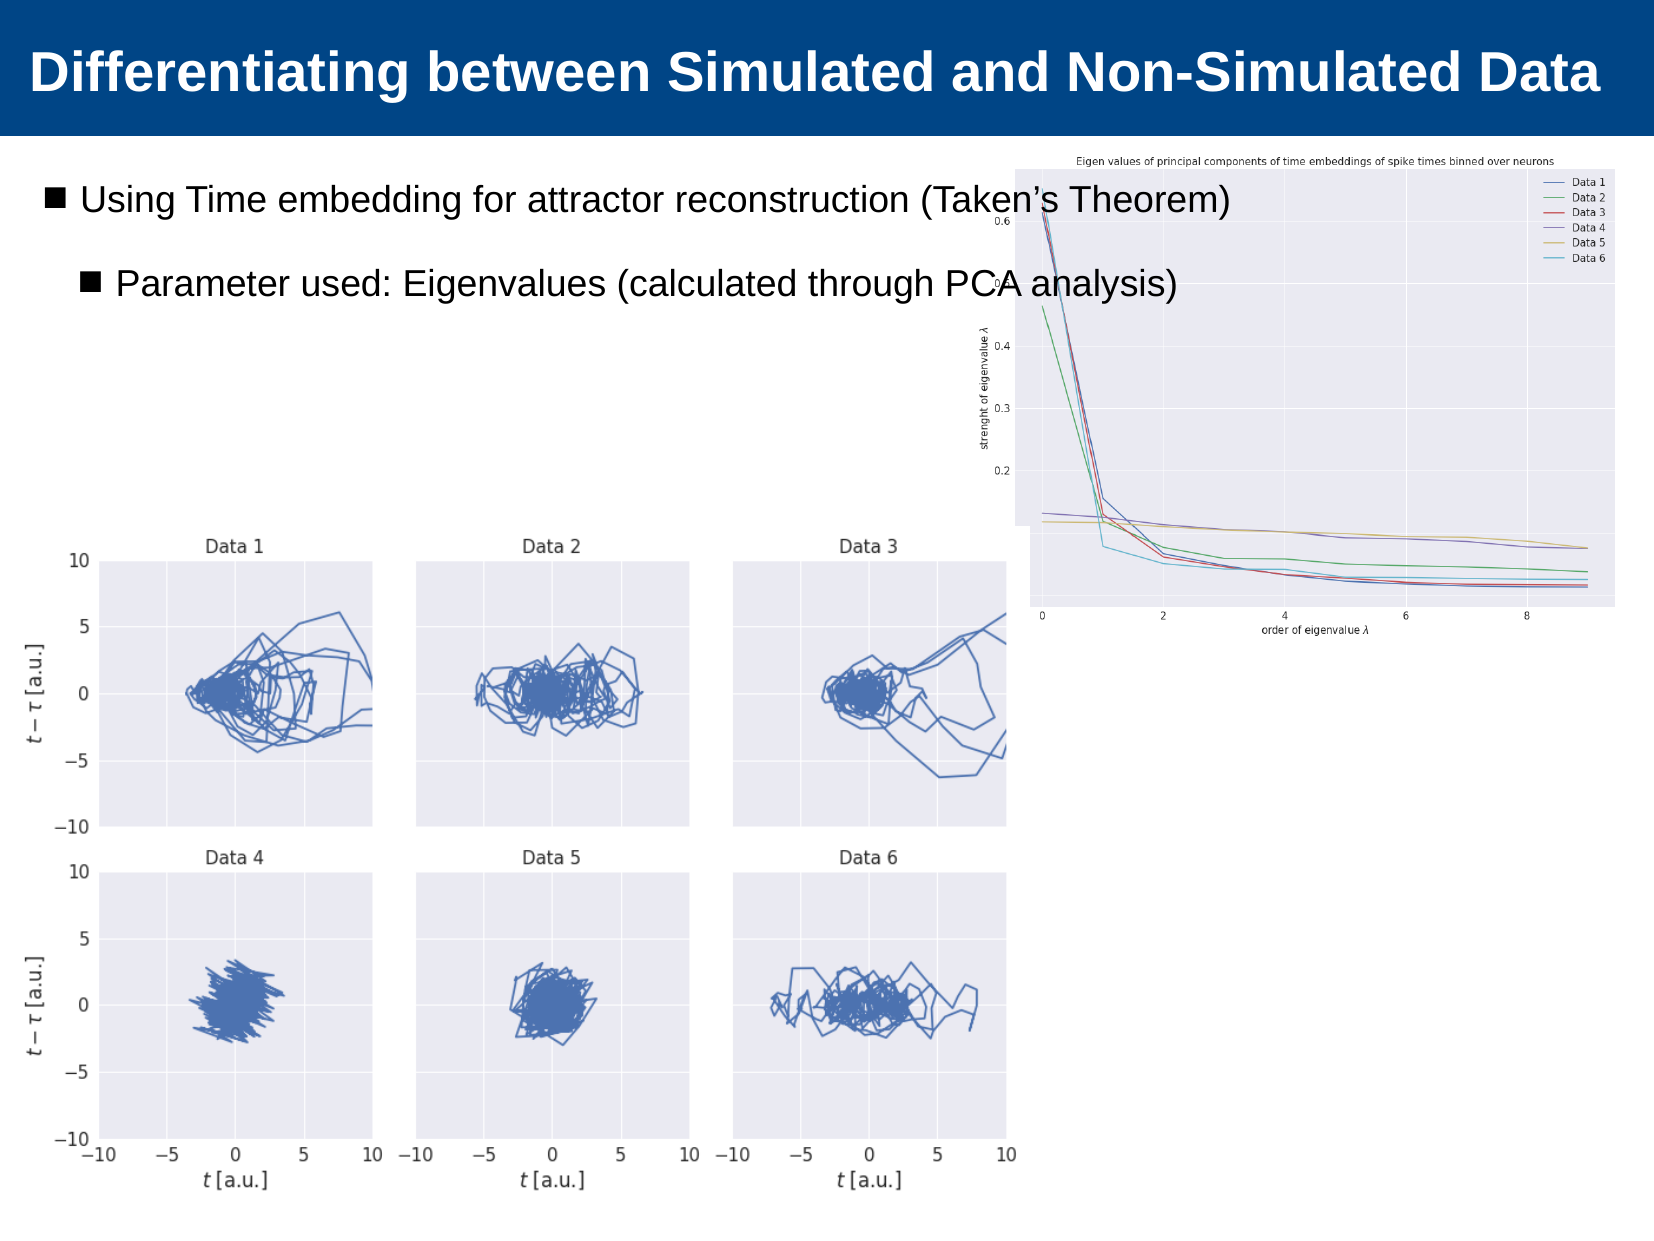

Differentiating between Simulated and Non-Simulated Data
Using Time embedding for attractor reconstruction (Taken’s Theorem)
Parameter used: Eigenvalues (calculated through PCA analysis)